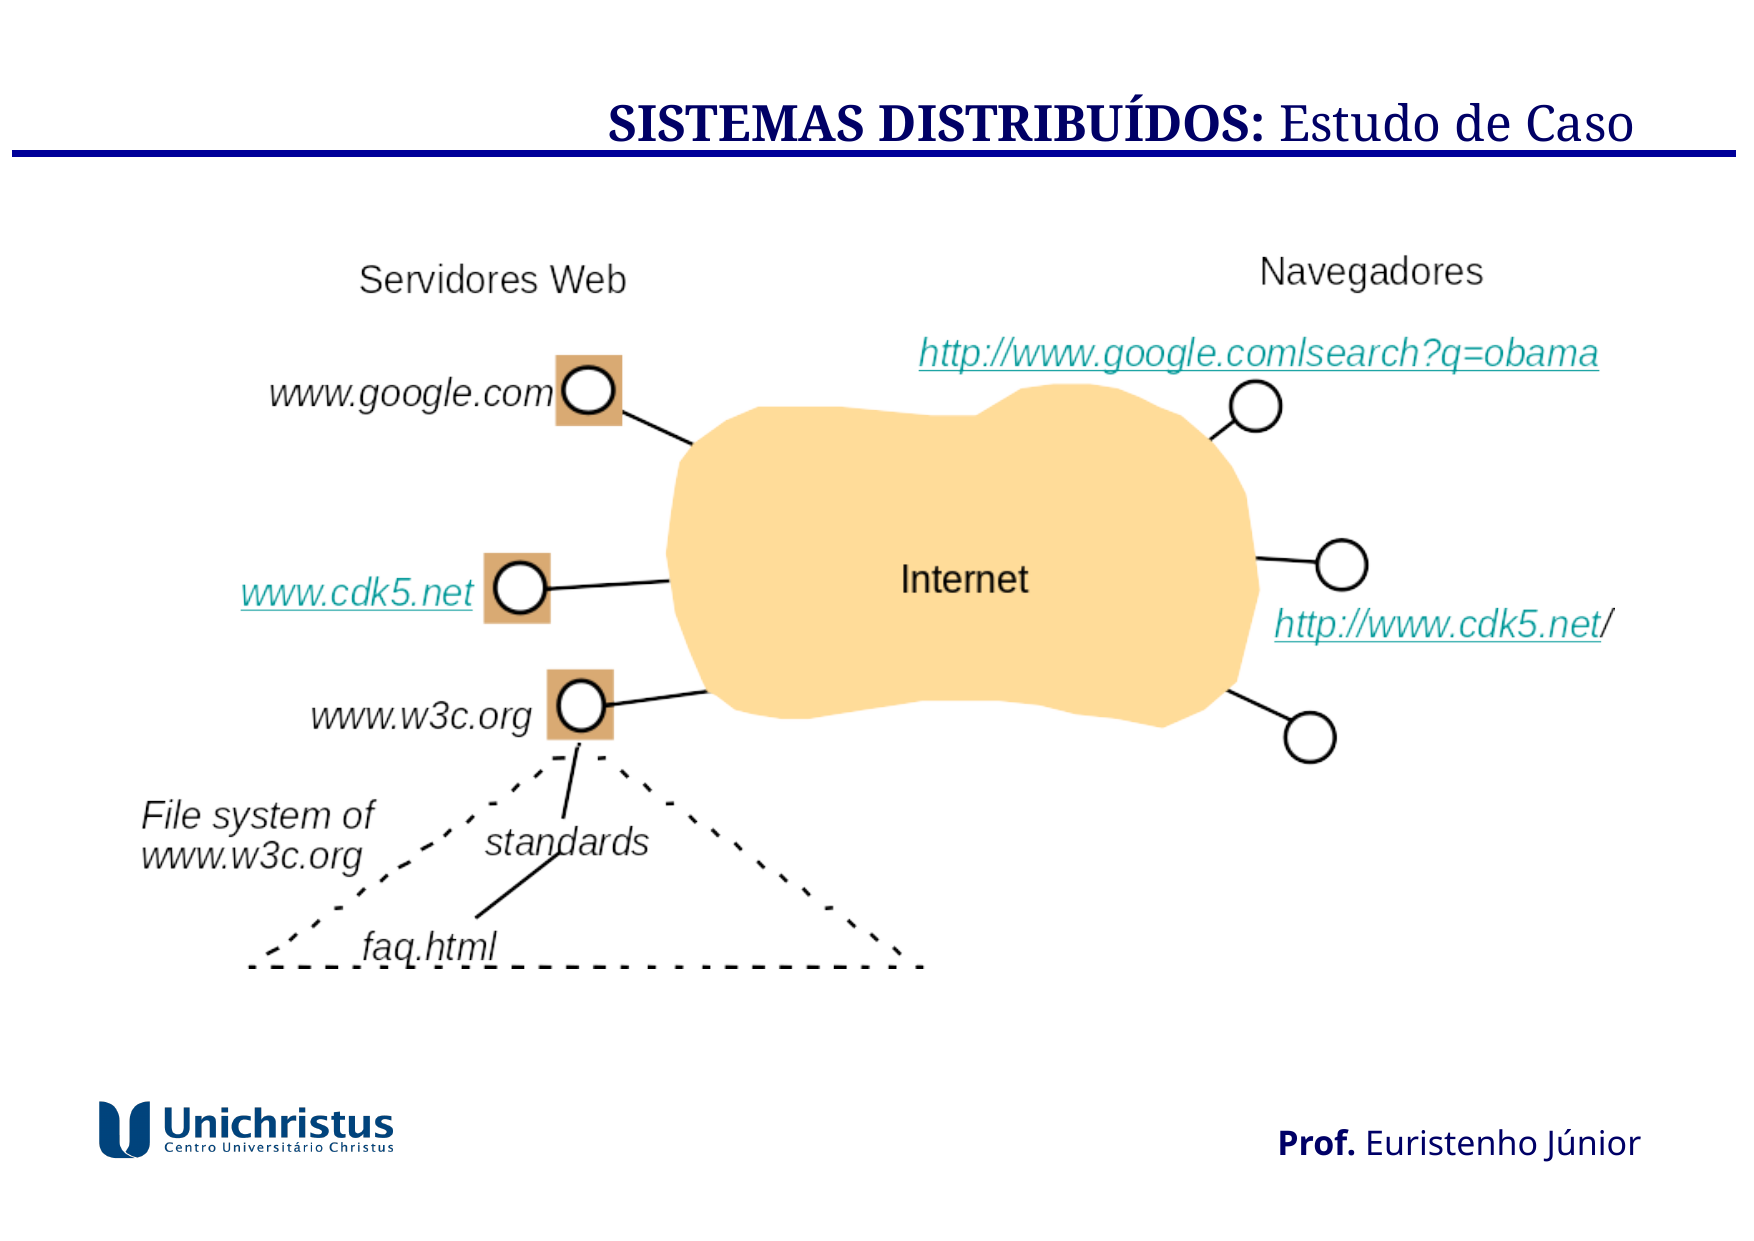

SISTEMAS DISTRIBUÍDOS: Estudo de Caso
Prof. Euristenho Júnior